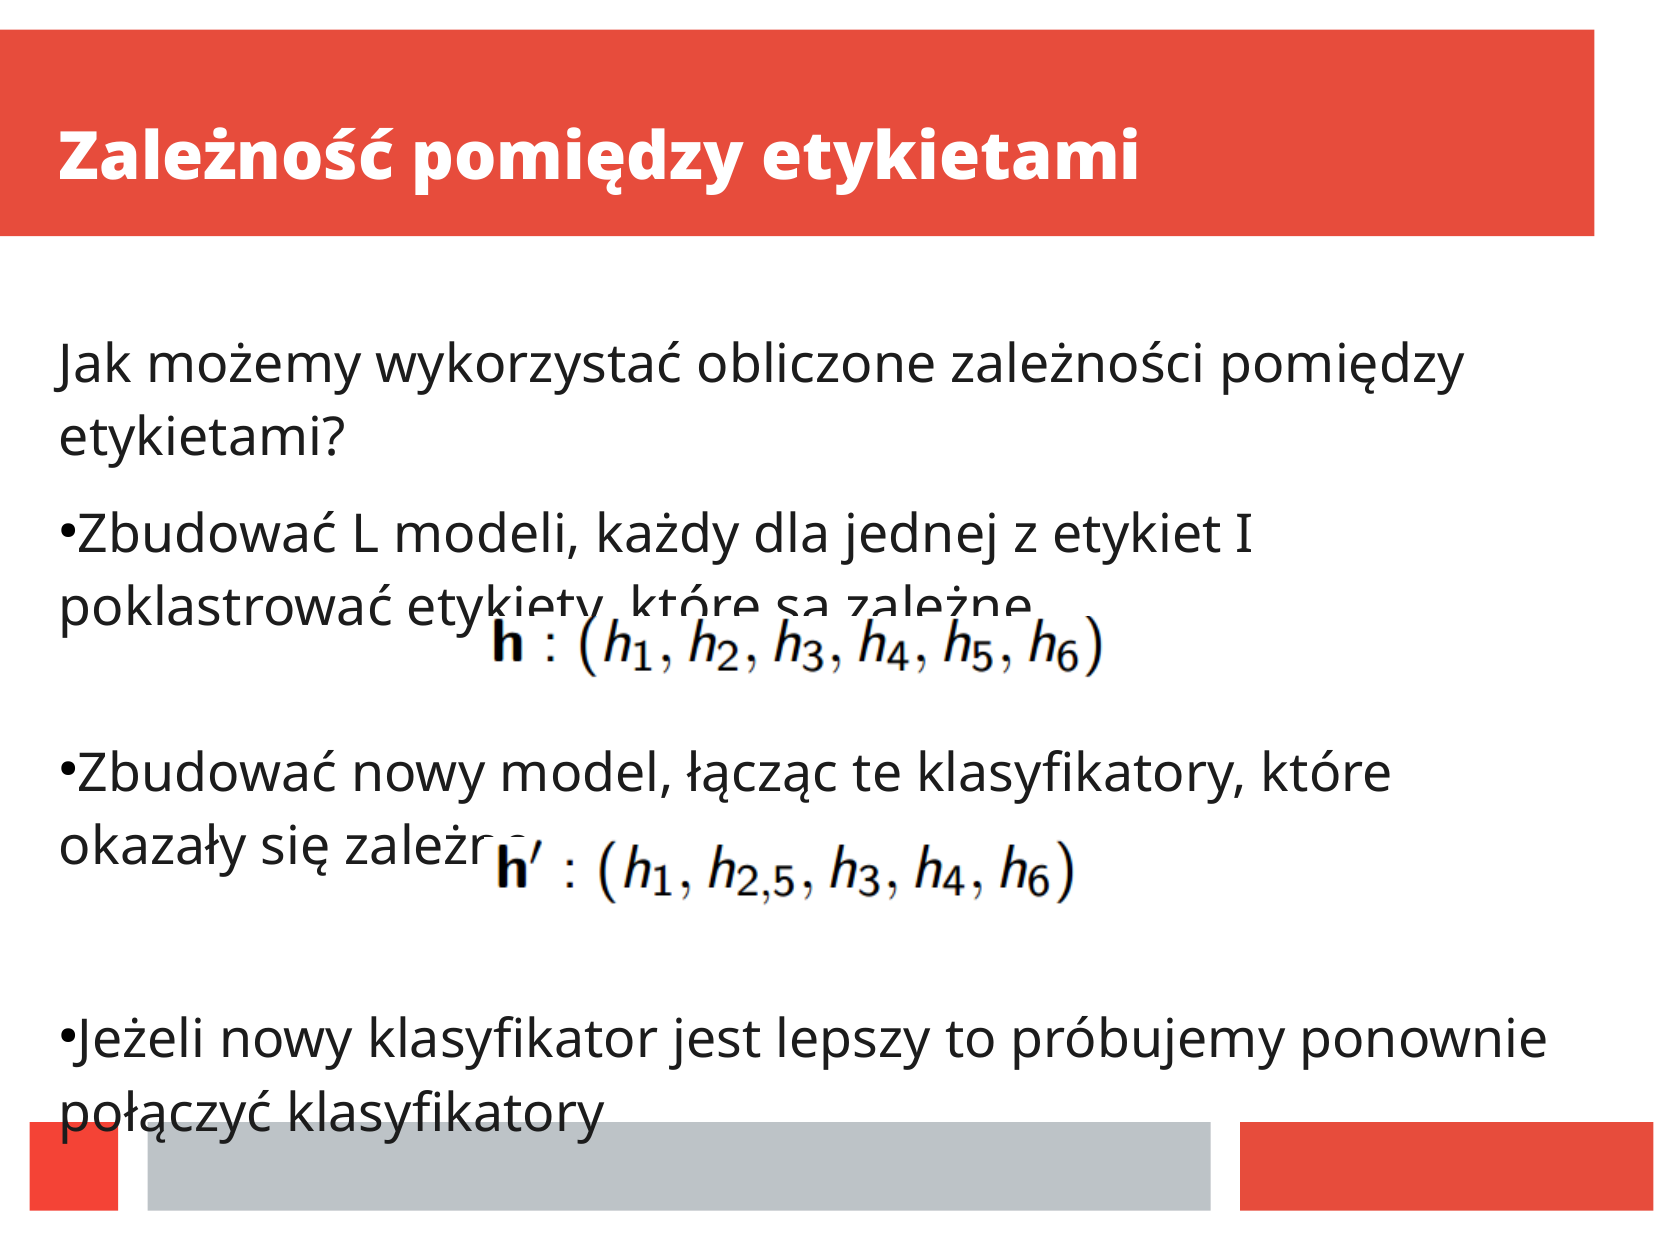

# Zależność pomiędzy etykietami
Jak możemy wykorzystać obliczone zależności pomiędzy etykietami?
Zbudować L modeli, każdy dla jednej z etykiet I poklastrować etykiety, które są zależne.
Zbudować nowy model, łącząc te klasyfikatory, które okazały się zależne
Jeżeli nowy klasyfikator jest lepszy to próbujemy ponownie połączyć klasyfikatory